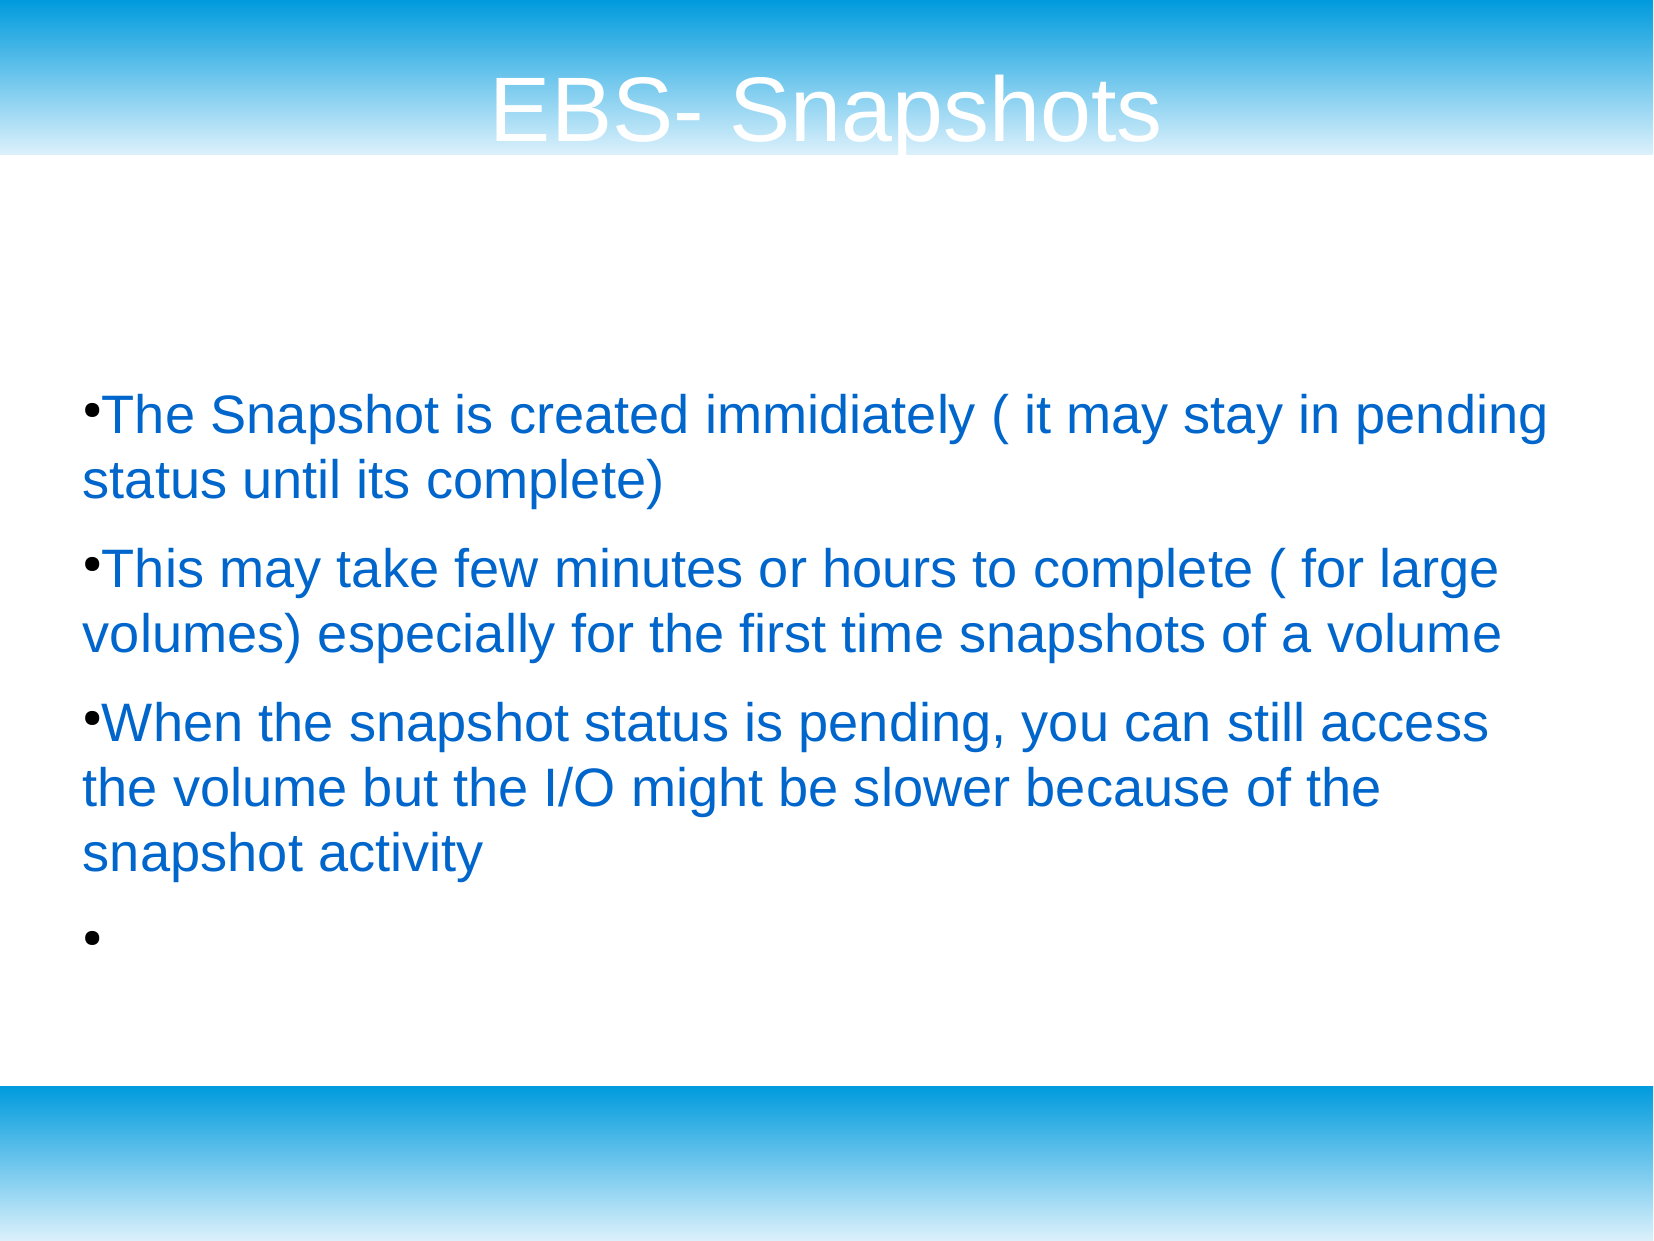

# EBS- Snapshots
The Snapshot is created immidiately ( it may stay in pending status until its complete)
This may take few minutes or hours to complete ( for large volumes) especially for the first time snapshots of a volume
When the snapshot status is pending, you can still access the volume but the I/O might be slower because of the snapshot activity